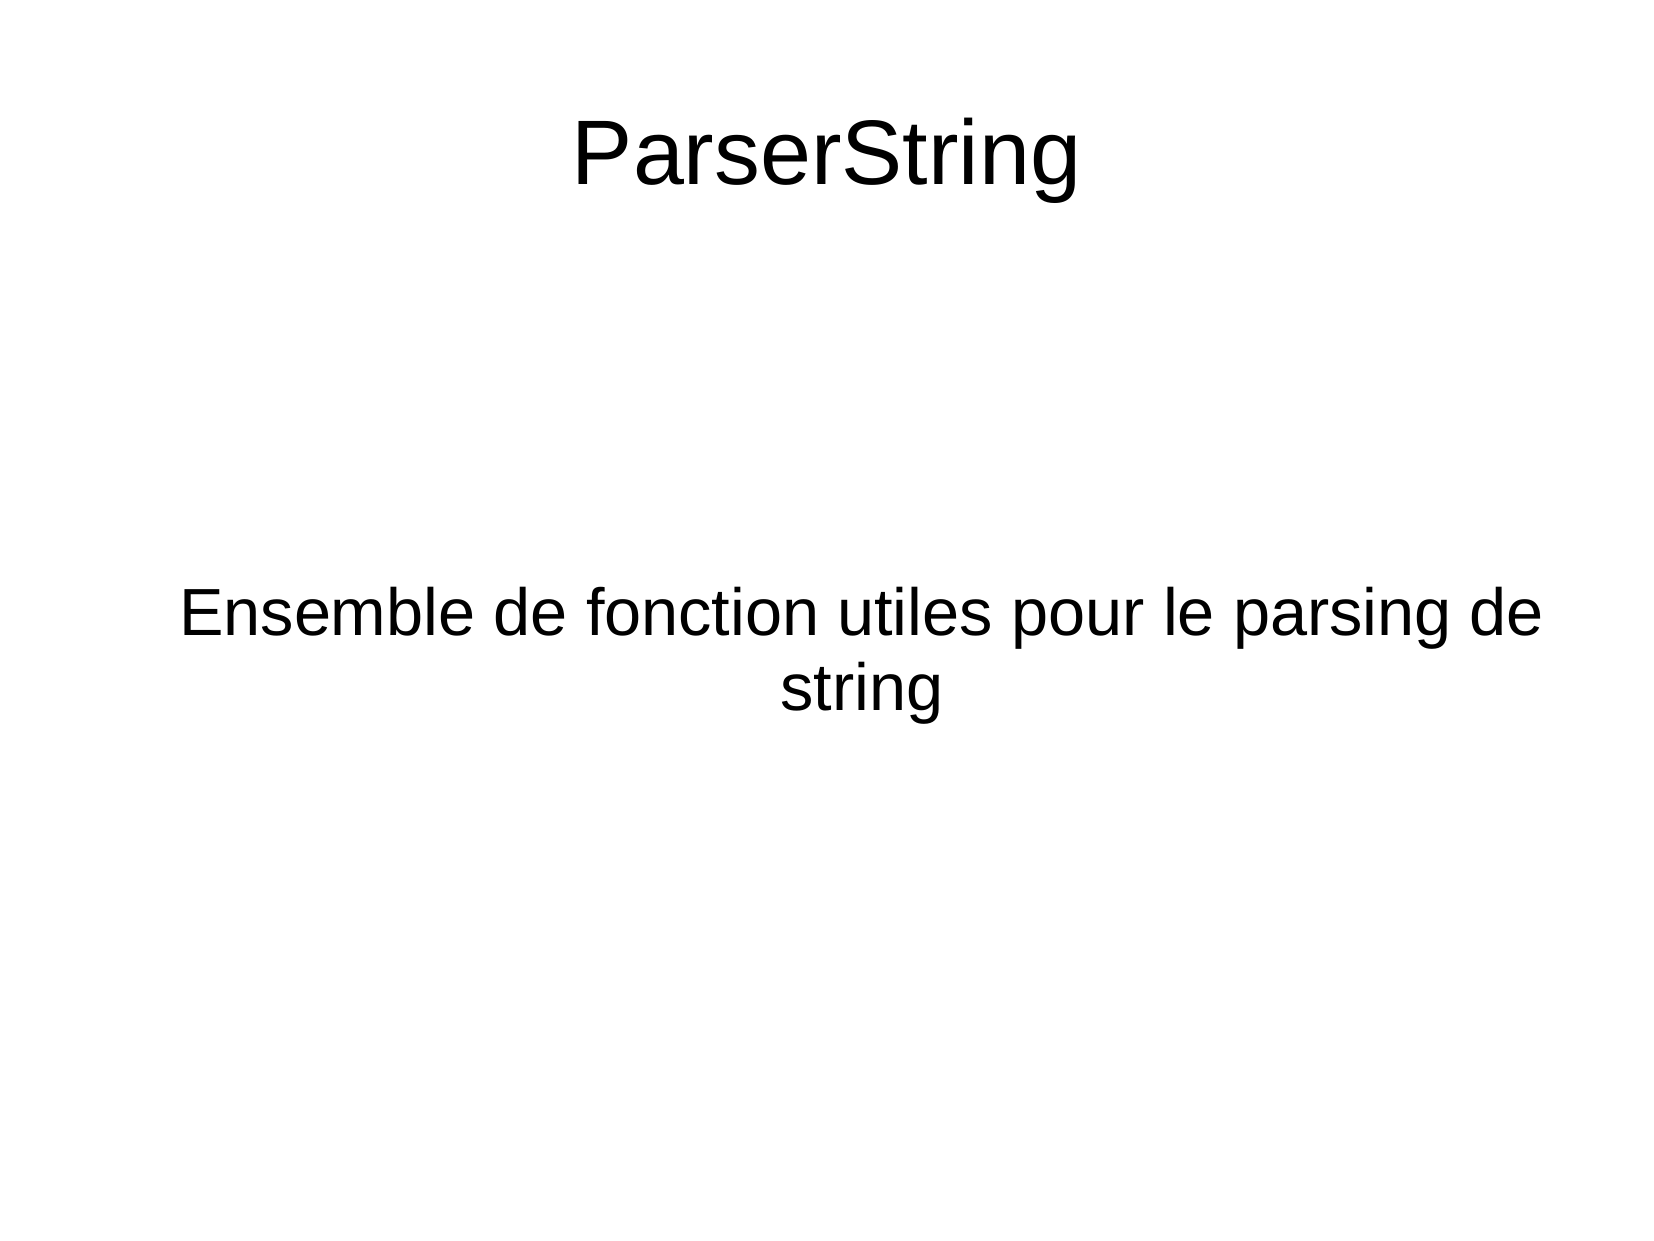

# ParserString
Ensemble de fonction utiles pour le parsing de string